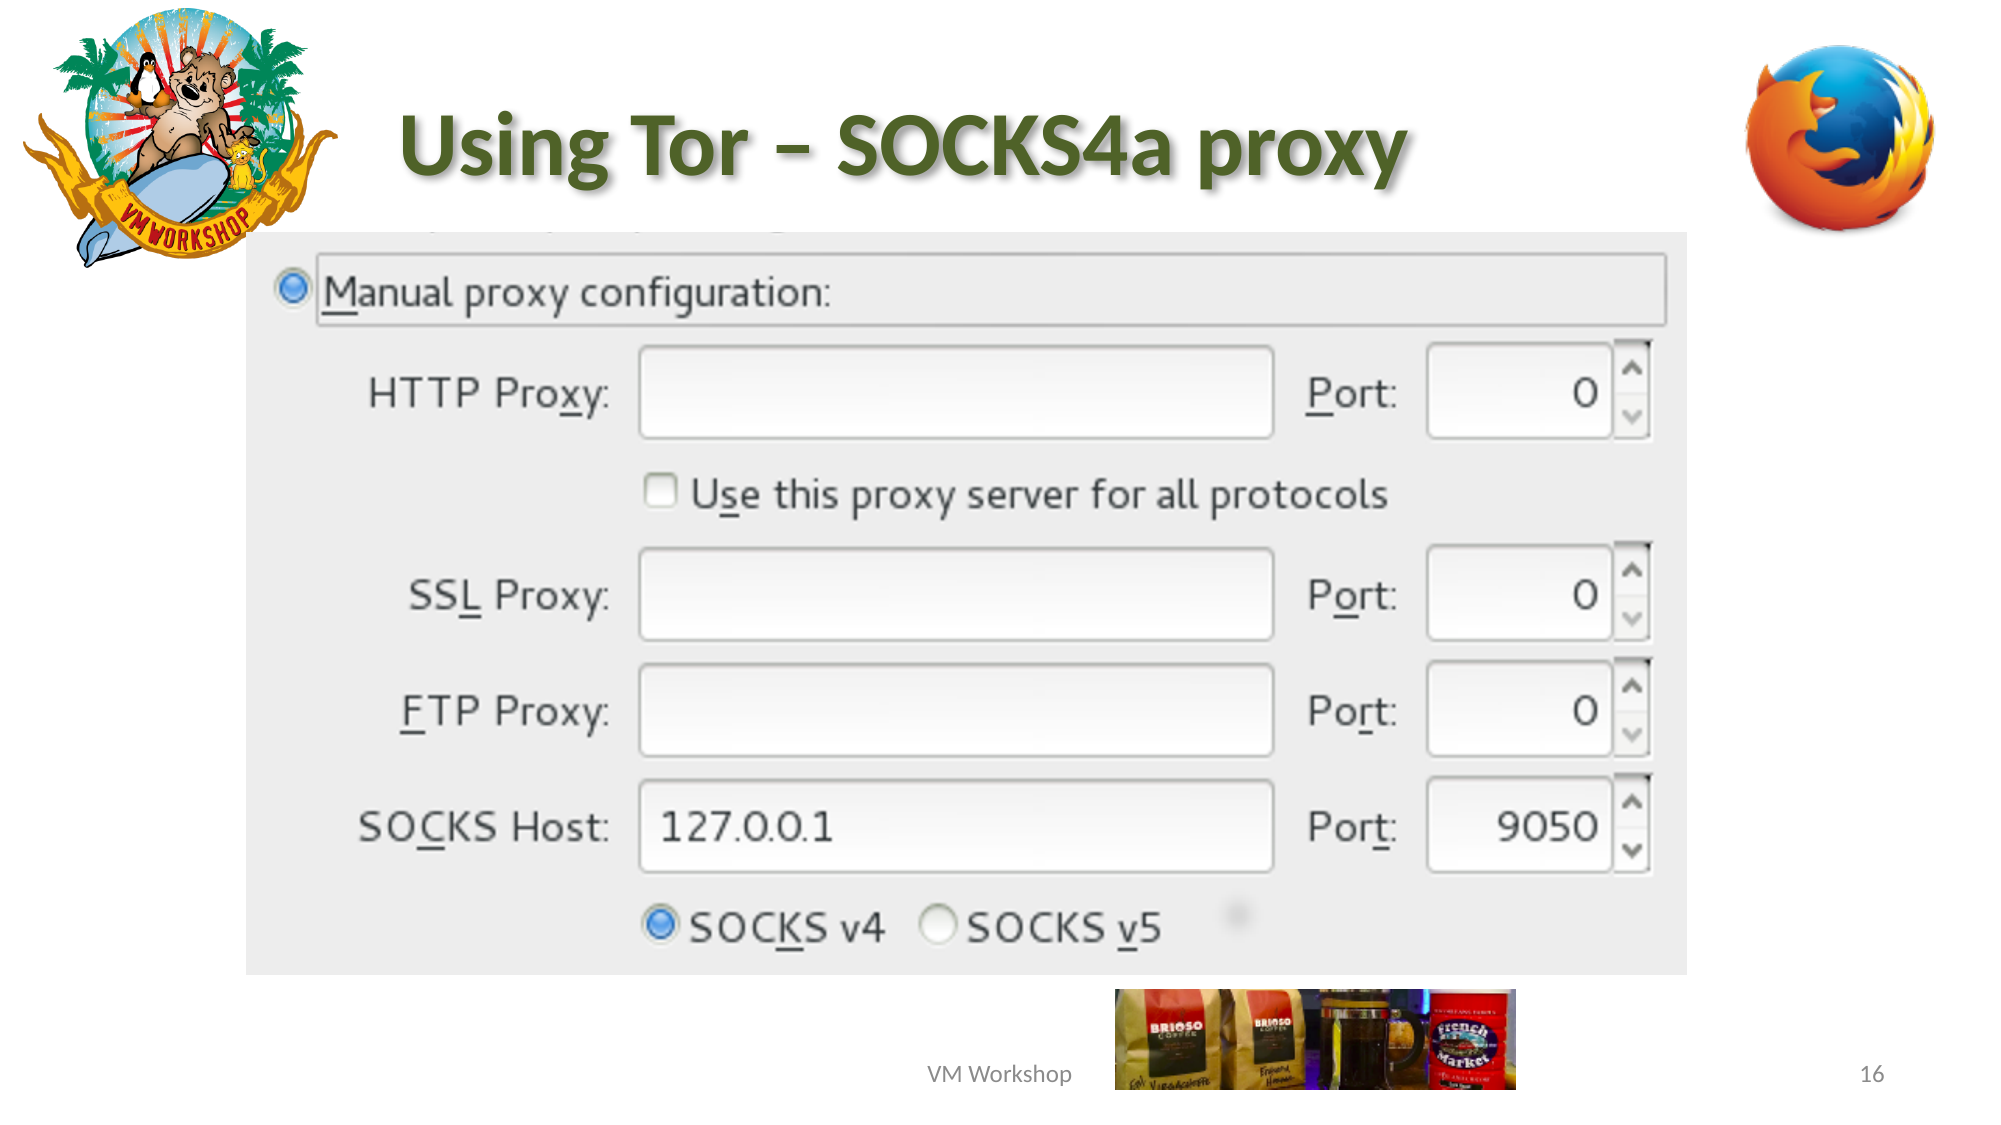

# Using Tor – SOCKS4a proxy
VM Workshop
16